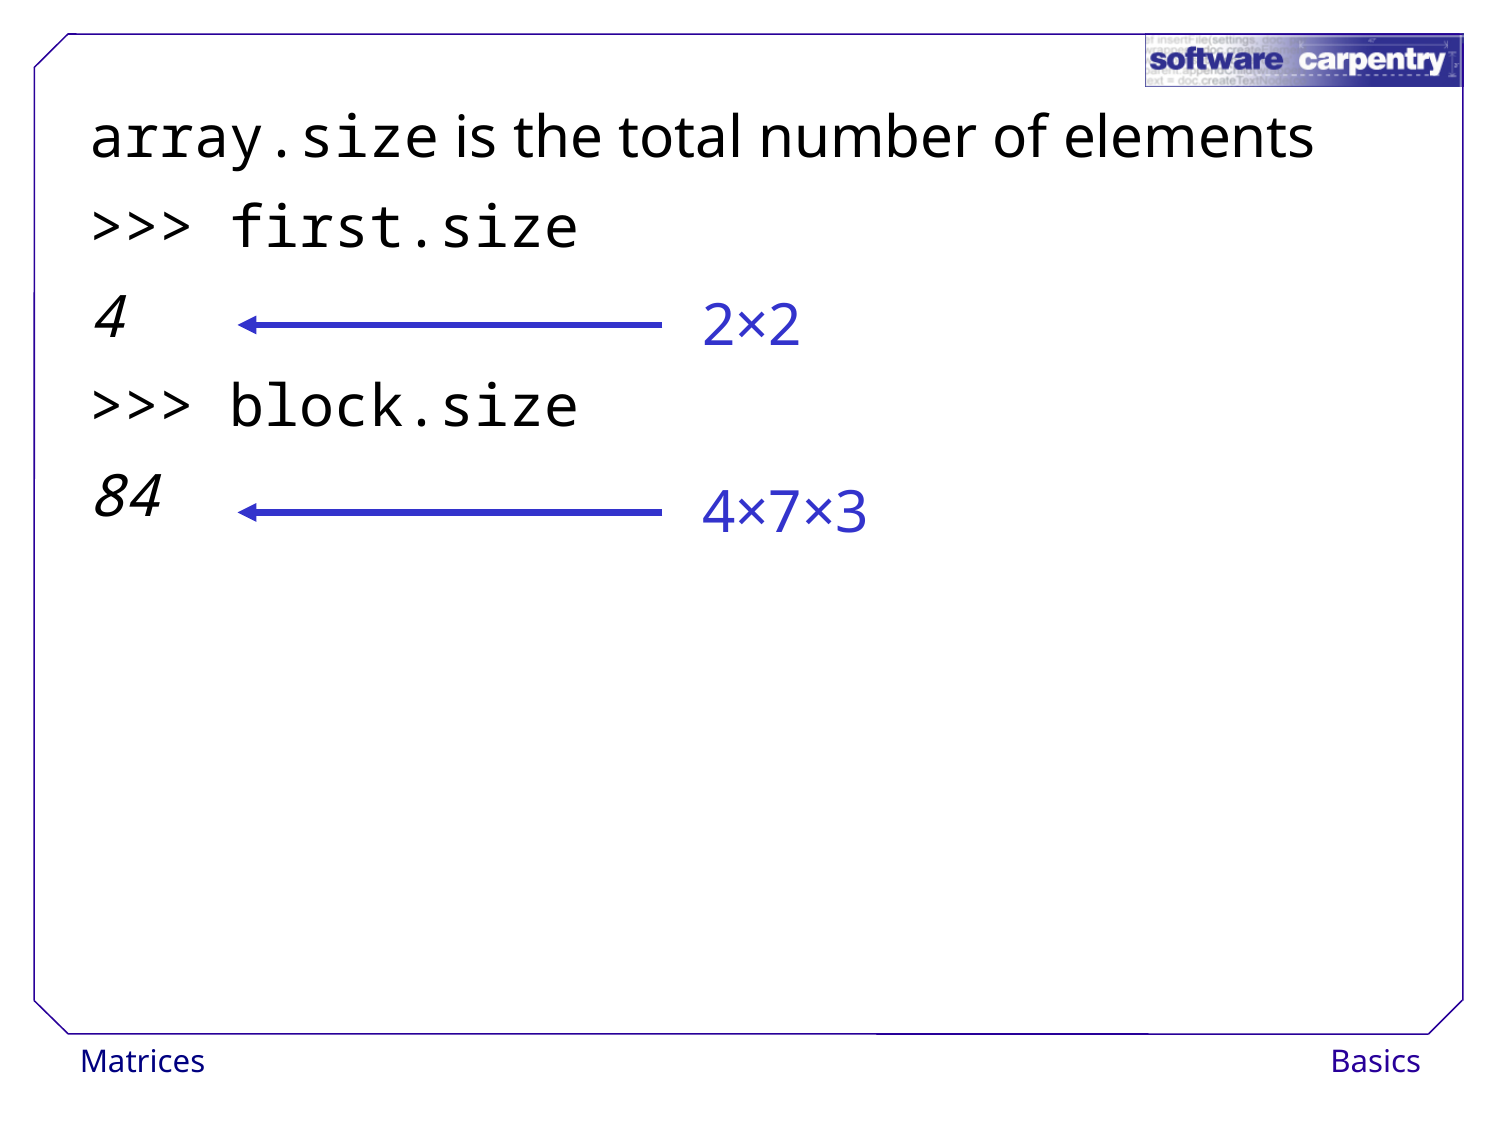

# array.size is the total number of elements
>>> first.size
4
>>> block.size
84
2×2
4×7×3